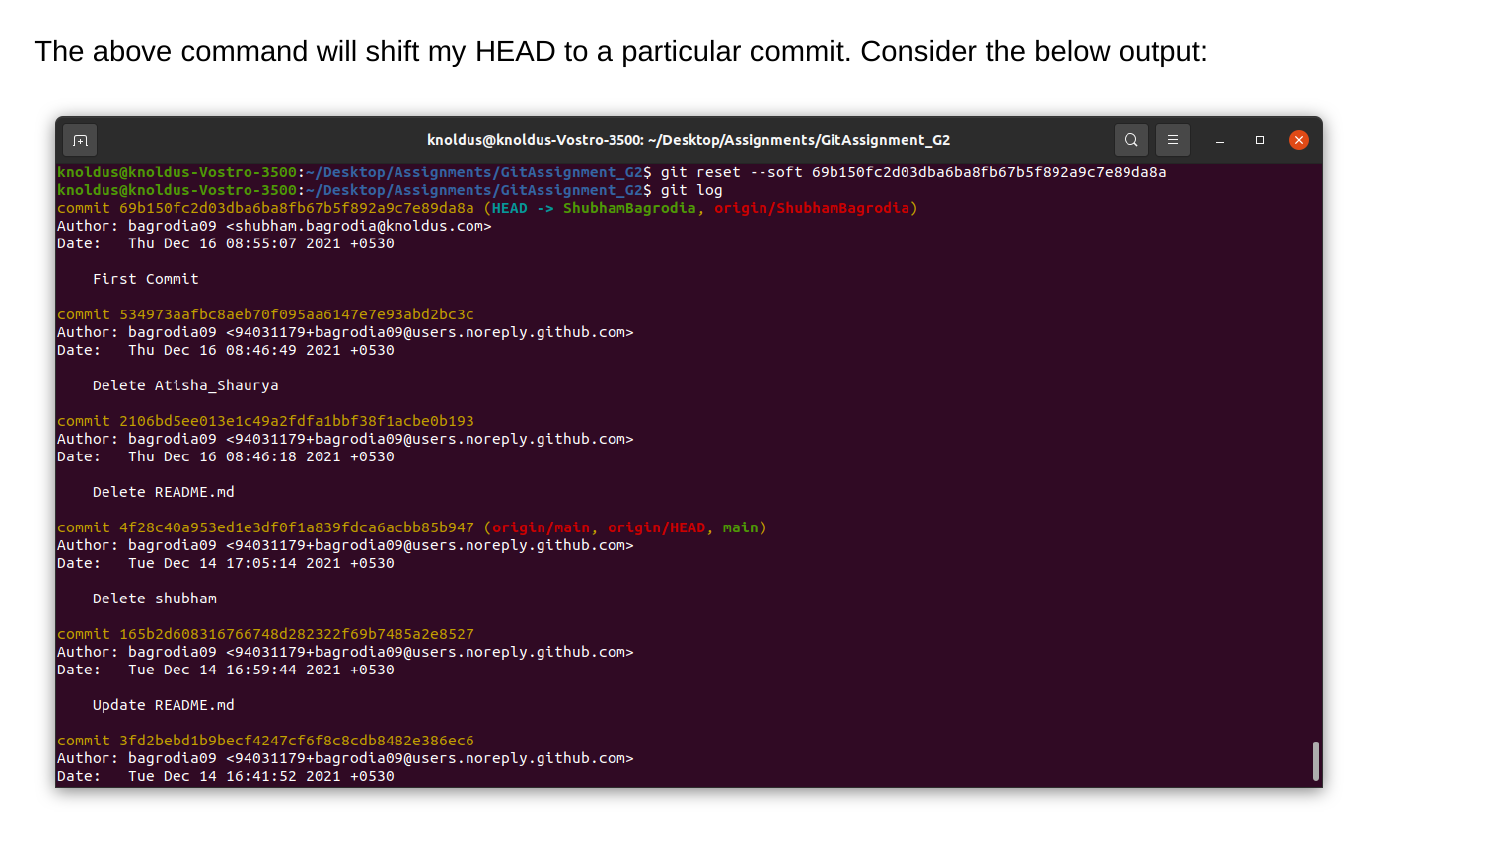

The above command will shift my HEAD to a particular commit. Consider the below output: